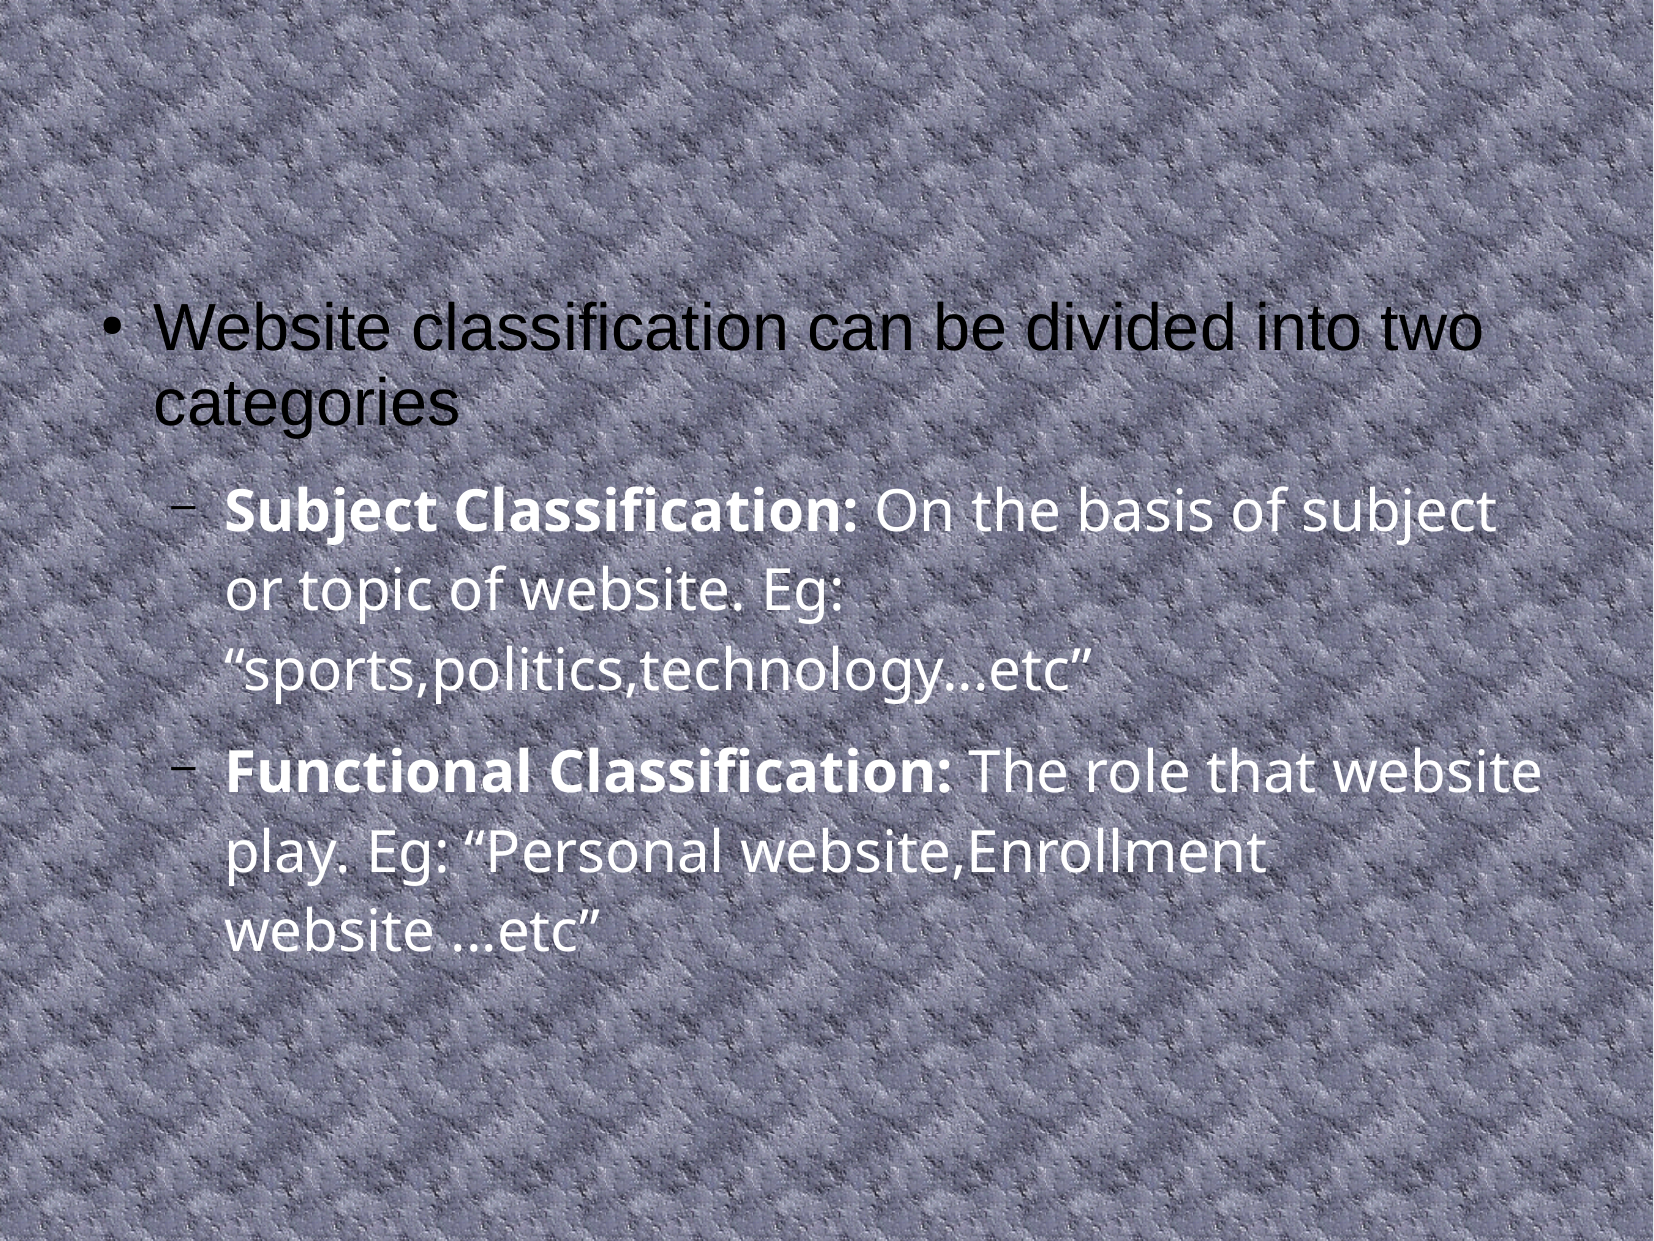

# Website classification can be divided into two categories
Subject Classification: On the basis of subject or topic of website. Eg: “sports,politics,technology...etc”
Functional Classification: The role that website play. Eg: “Personal website,Enrollment website ...etc”